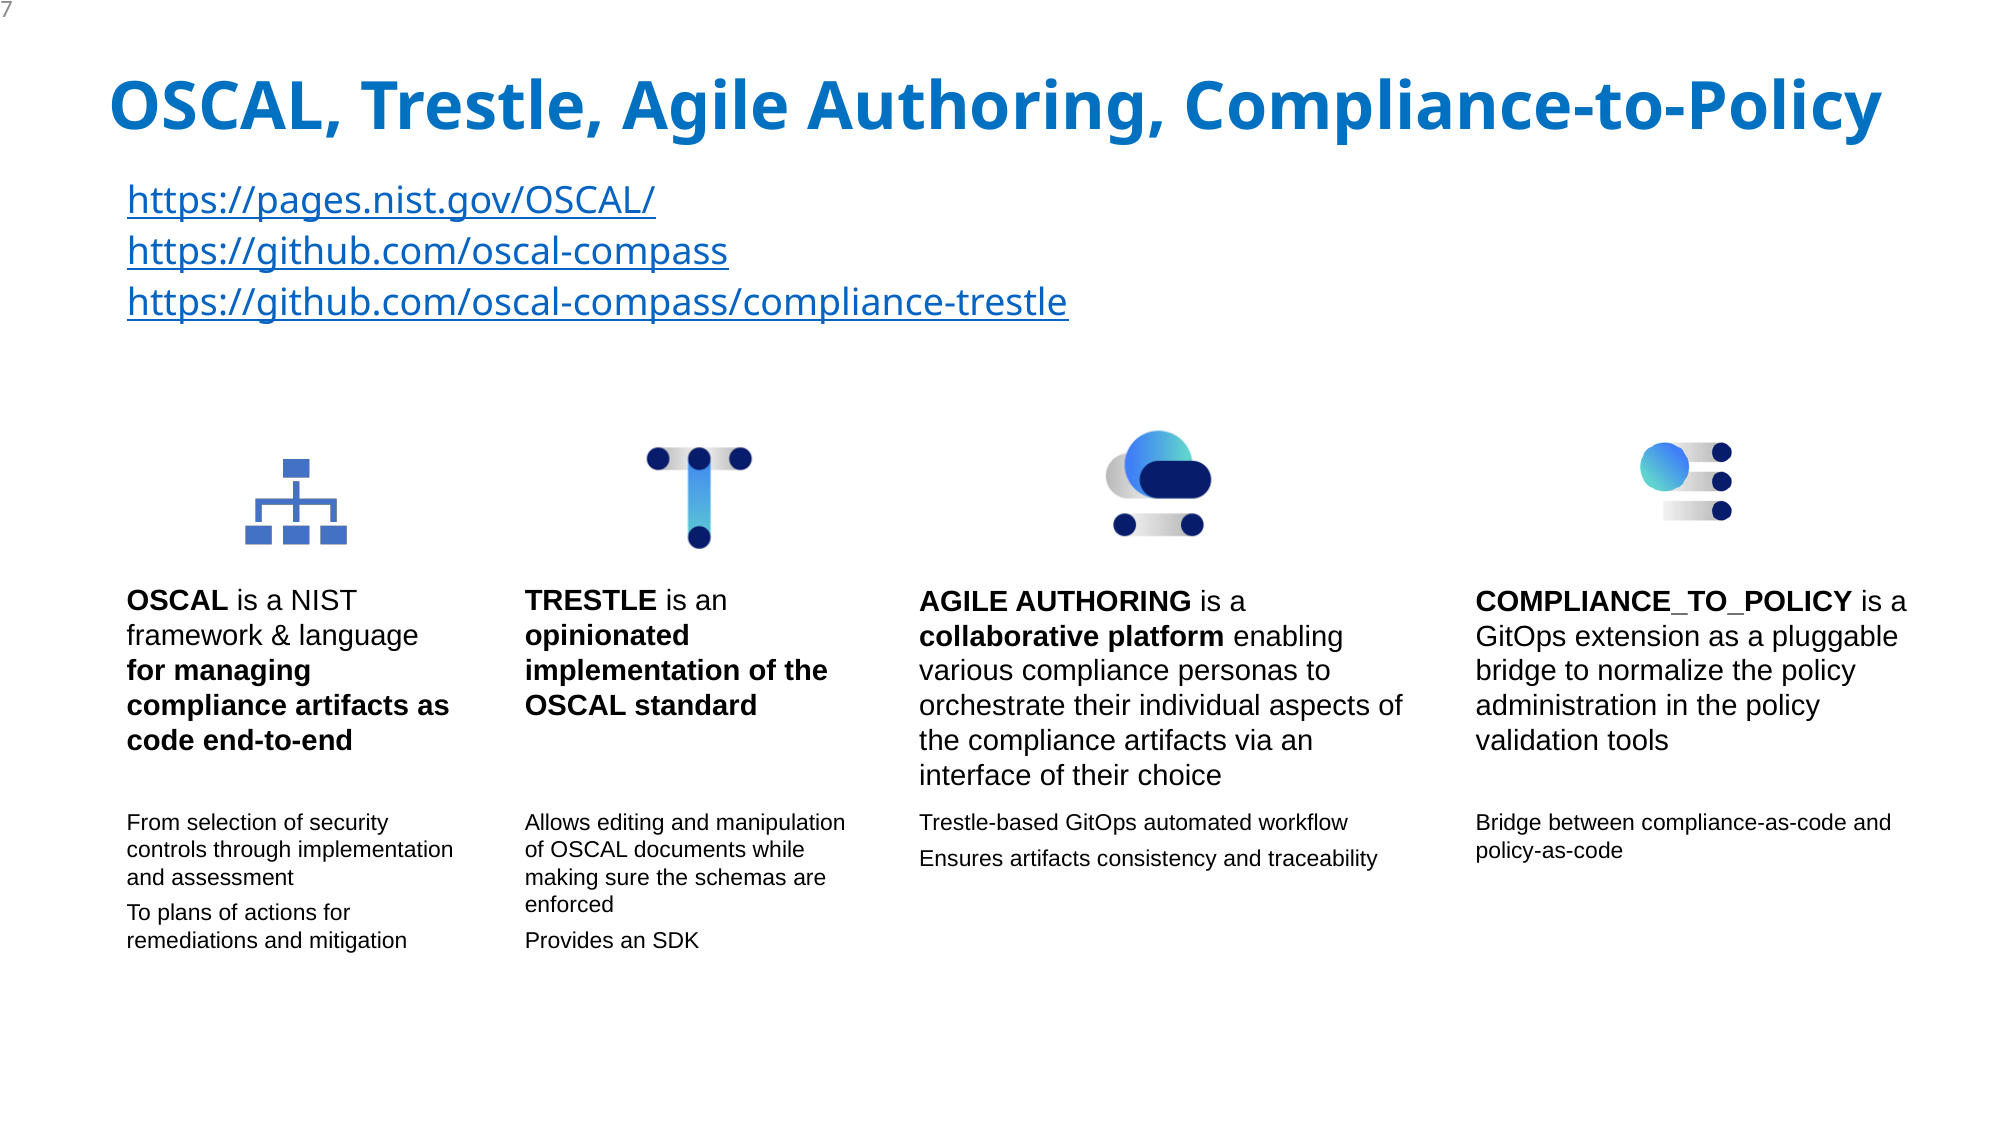

# OSCAL, Trestle, Agile Authoring, Compliance-to-Policy
https://pages.nist.gov/OSCAL/
https://github.com/oscal-compass
https://github.com/oscal-compass/compliance-trestle
OSCAL is a NIST framework & language for managing compliance artifacts as code end-to-end
TRESTLE is an opinionated implementation of the OSCAL standard
AGILE AUTHORING is a collaborative platform enabling various compliance personas to orchestrate their individual aspects of the compliance artifacts via an interface of their choice
COMPLIANCE_TO_POLICY is a GitOps extension as a pluggable bridge to normalize the policy administration in the policy validation tools
From selection of security controls through implementation and assessment
To plans of actions for remediations and mitigation
Allows editing and manipulation of OSCAL documents while making sure the schemas are enforced
Provides an SDK
Trestle-based GitOps automated workflow
Ensures artifacts consistency and traceability
Bridge between compliance-as-code and policy-as-code